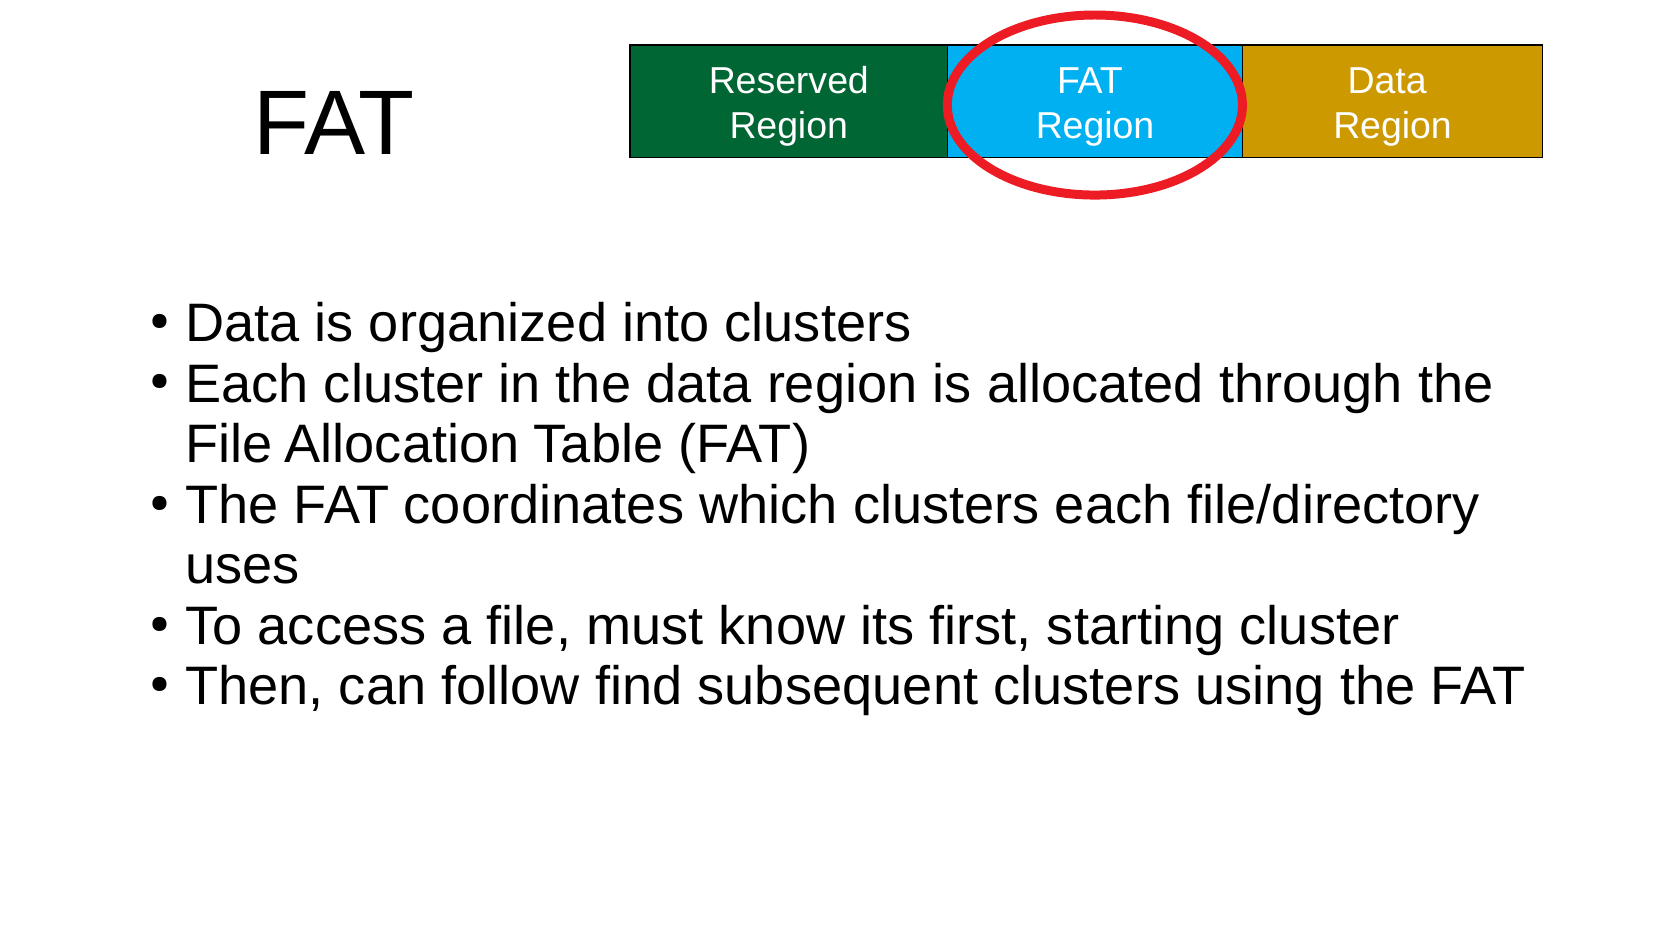

# FAT
Reserved
Region
FAT
Region
Data
Region
Data is organized into clusters
Each cluster in the data region is allocated through the File Allocation Table (FAT)
The FAT coordinates which clusters each file/directory uses
To access a file, must know its first, starting cluster
Then, can follow find subsequent clusters using the FAT